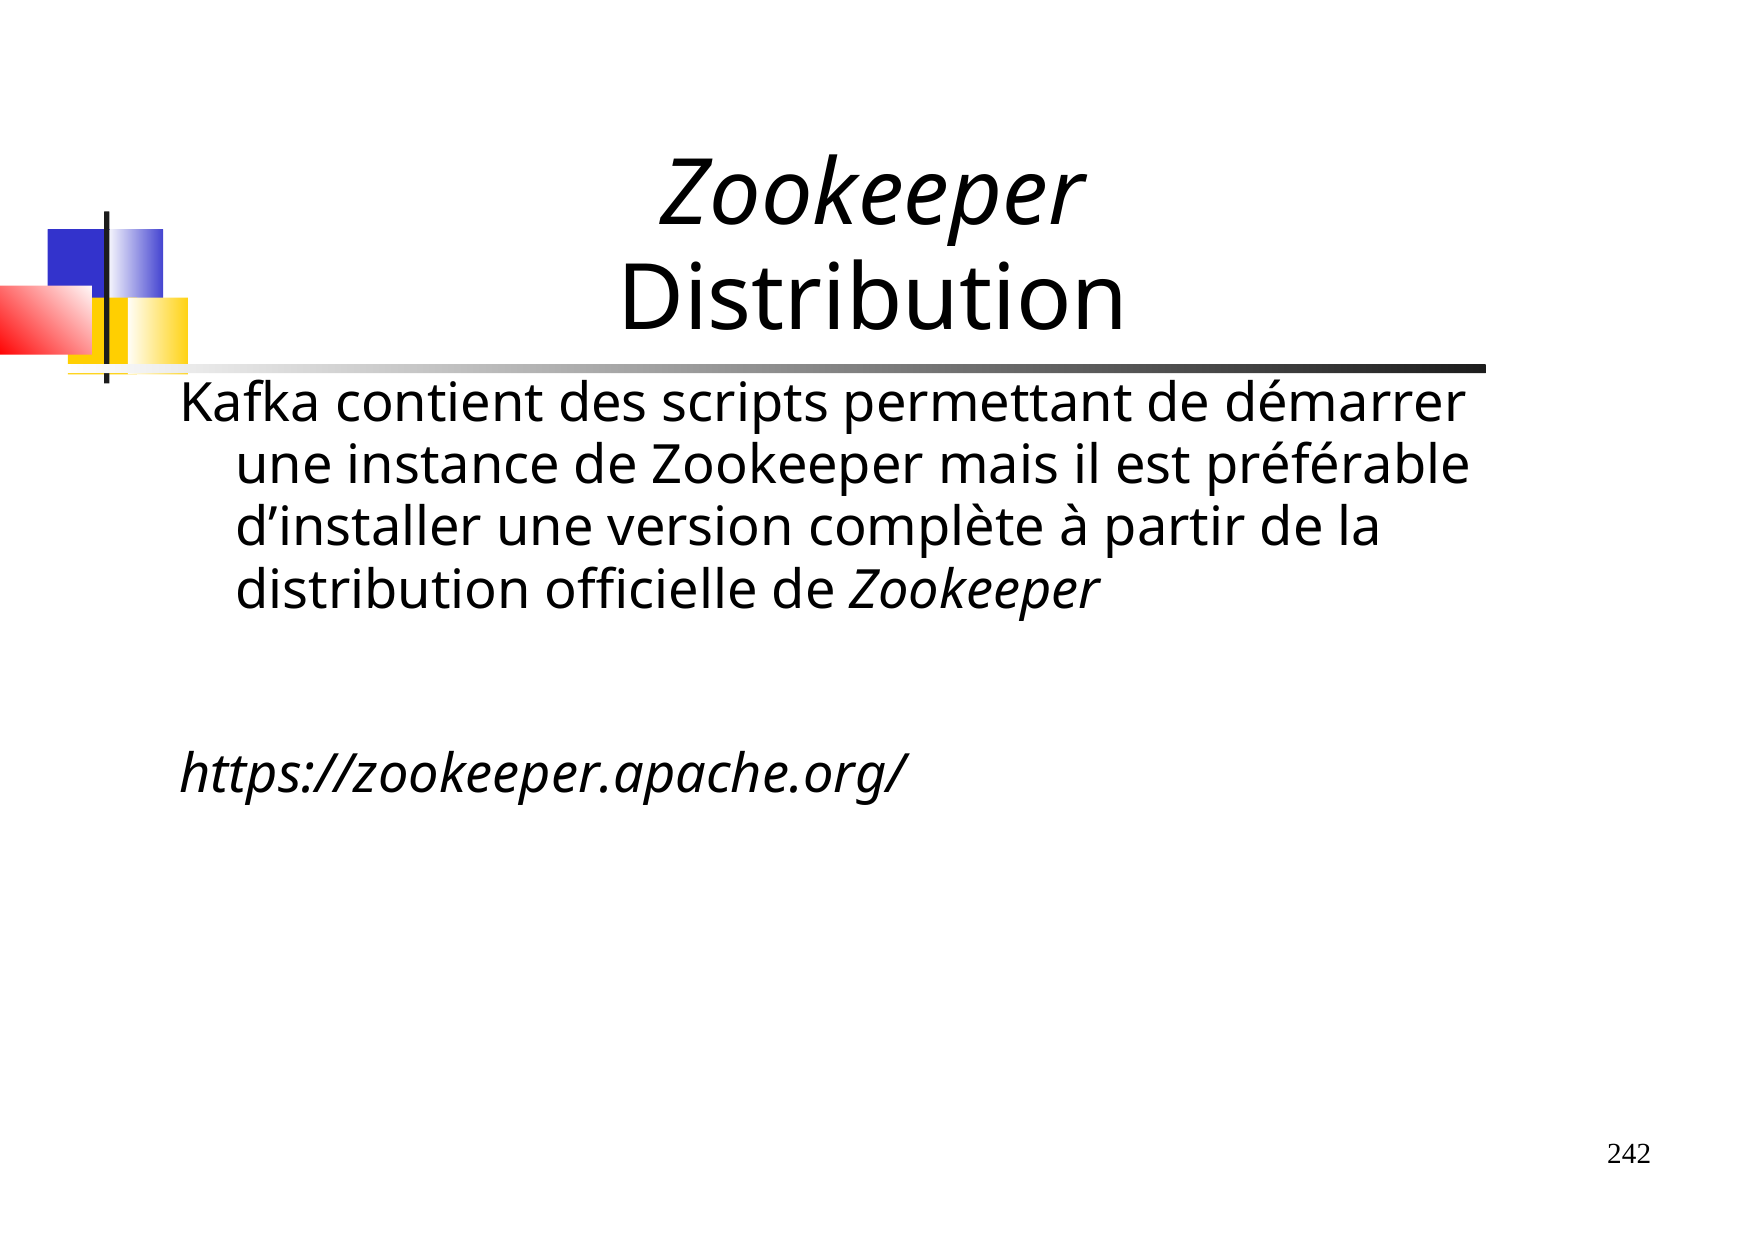

# Zookeeper Distribution
Kafka contient des scripts permettant de démarrer une instance de Zookeeper mais il est préférable d’installer une version complète à partir de la distribution officielle de Zookeeper
https://zookeeper.apache.org/